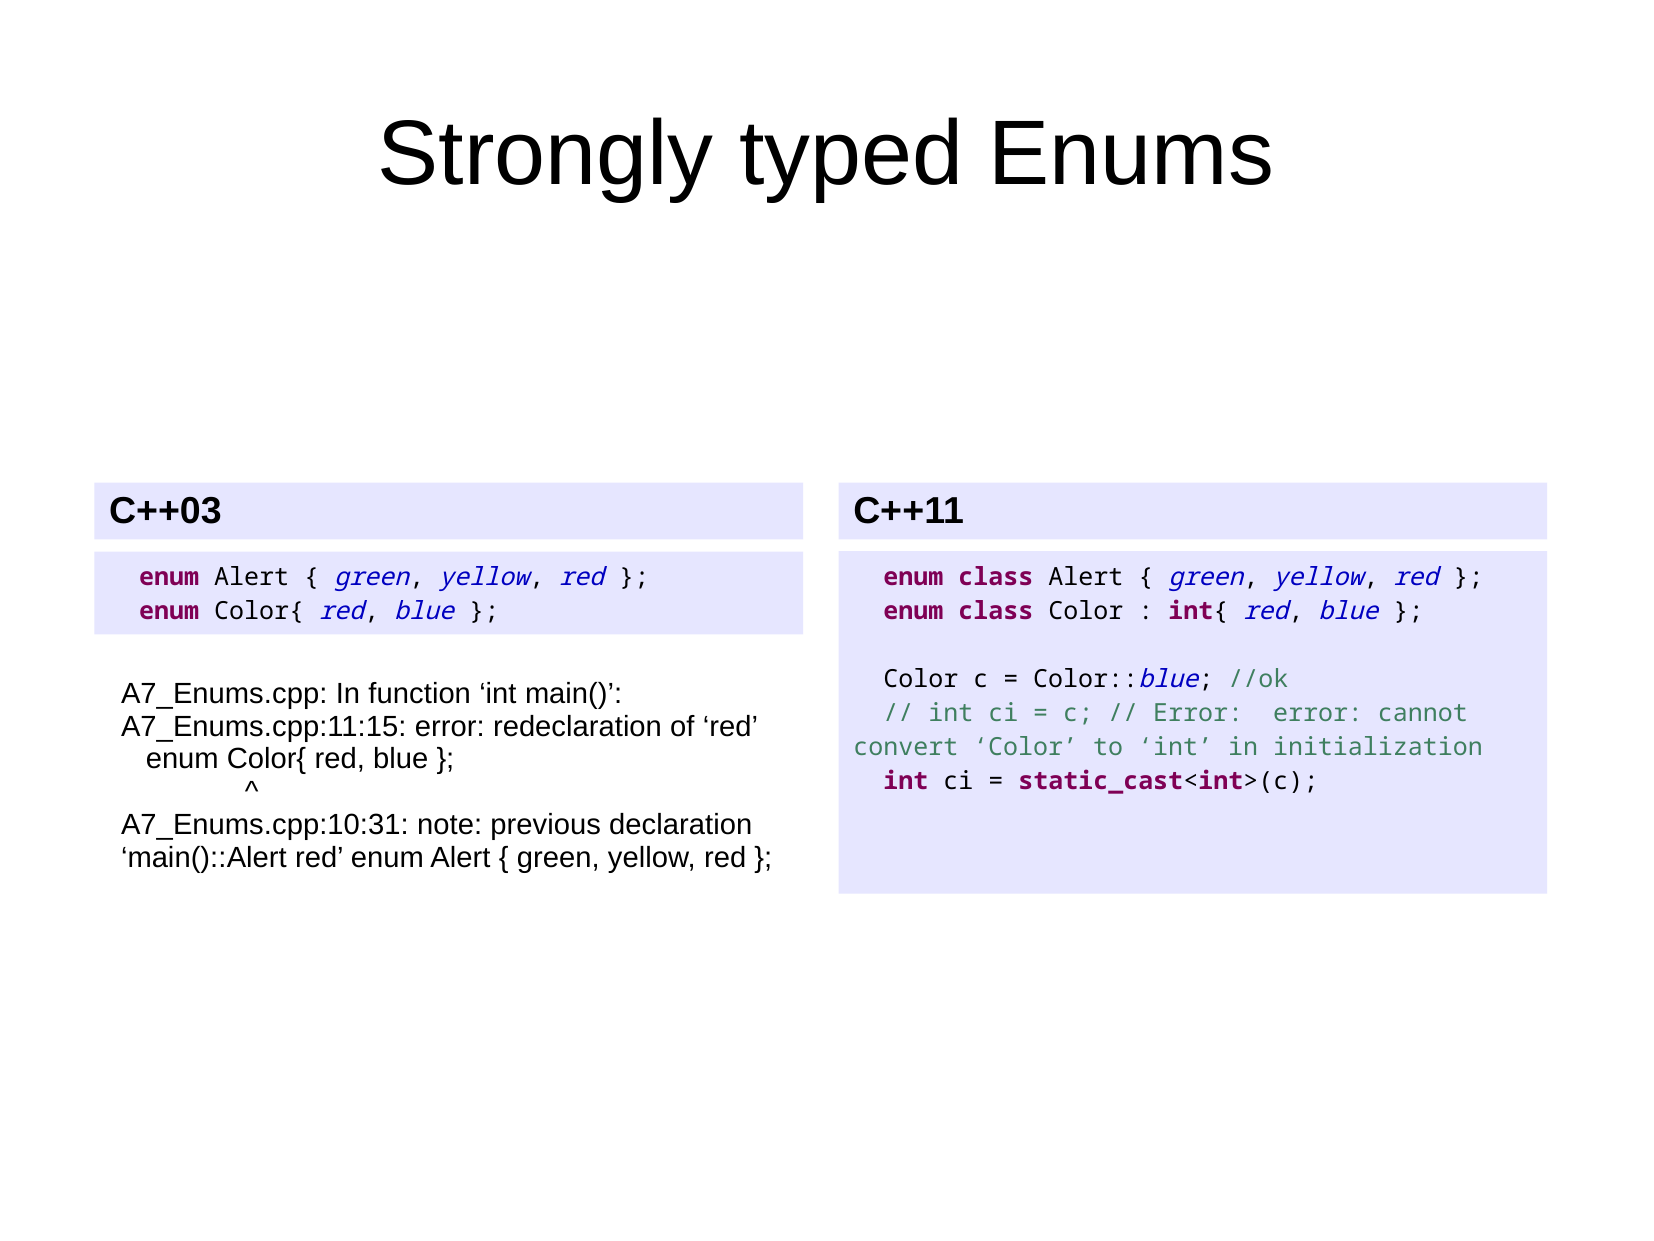

# Strongly typed Enums
C++03
C++11
 enum class Alert { green, yellow, red };
 enum class Color : int{ red, blue };
 Color c = Color::blue; //ok
 // int ci = c; // Error: error: cannot convert ‘Color’ to ‘int’ in initialization
 int ci = static_cast<int>(c);
 enum Alert { green, yellow, red };
 enum Color{ red, blue };
A7_Enums.cpp: In function ‘int main()’:
A7_Enums.cpp:11:15: error: redeclaration of ‘red’
 enum Color{ red, blue };
 ^
A7_Enums.cpp:10:31: note: previous declaration ‘main()::Alert red’ enum Alert { green, yellow, red };